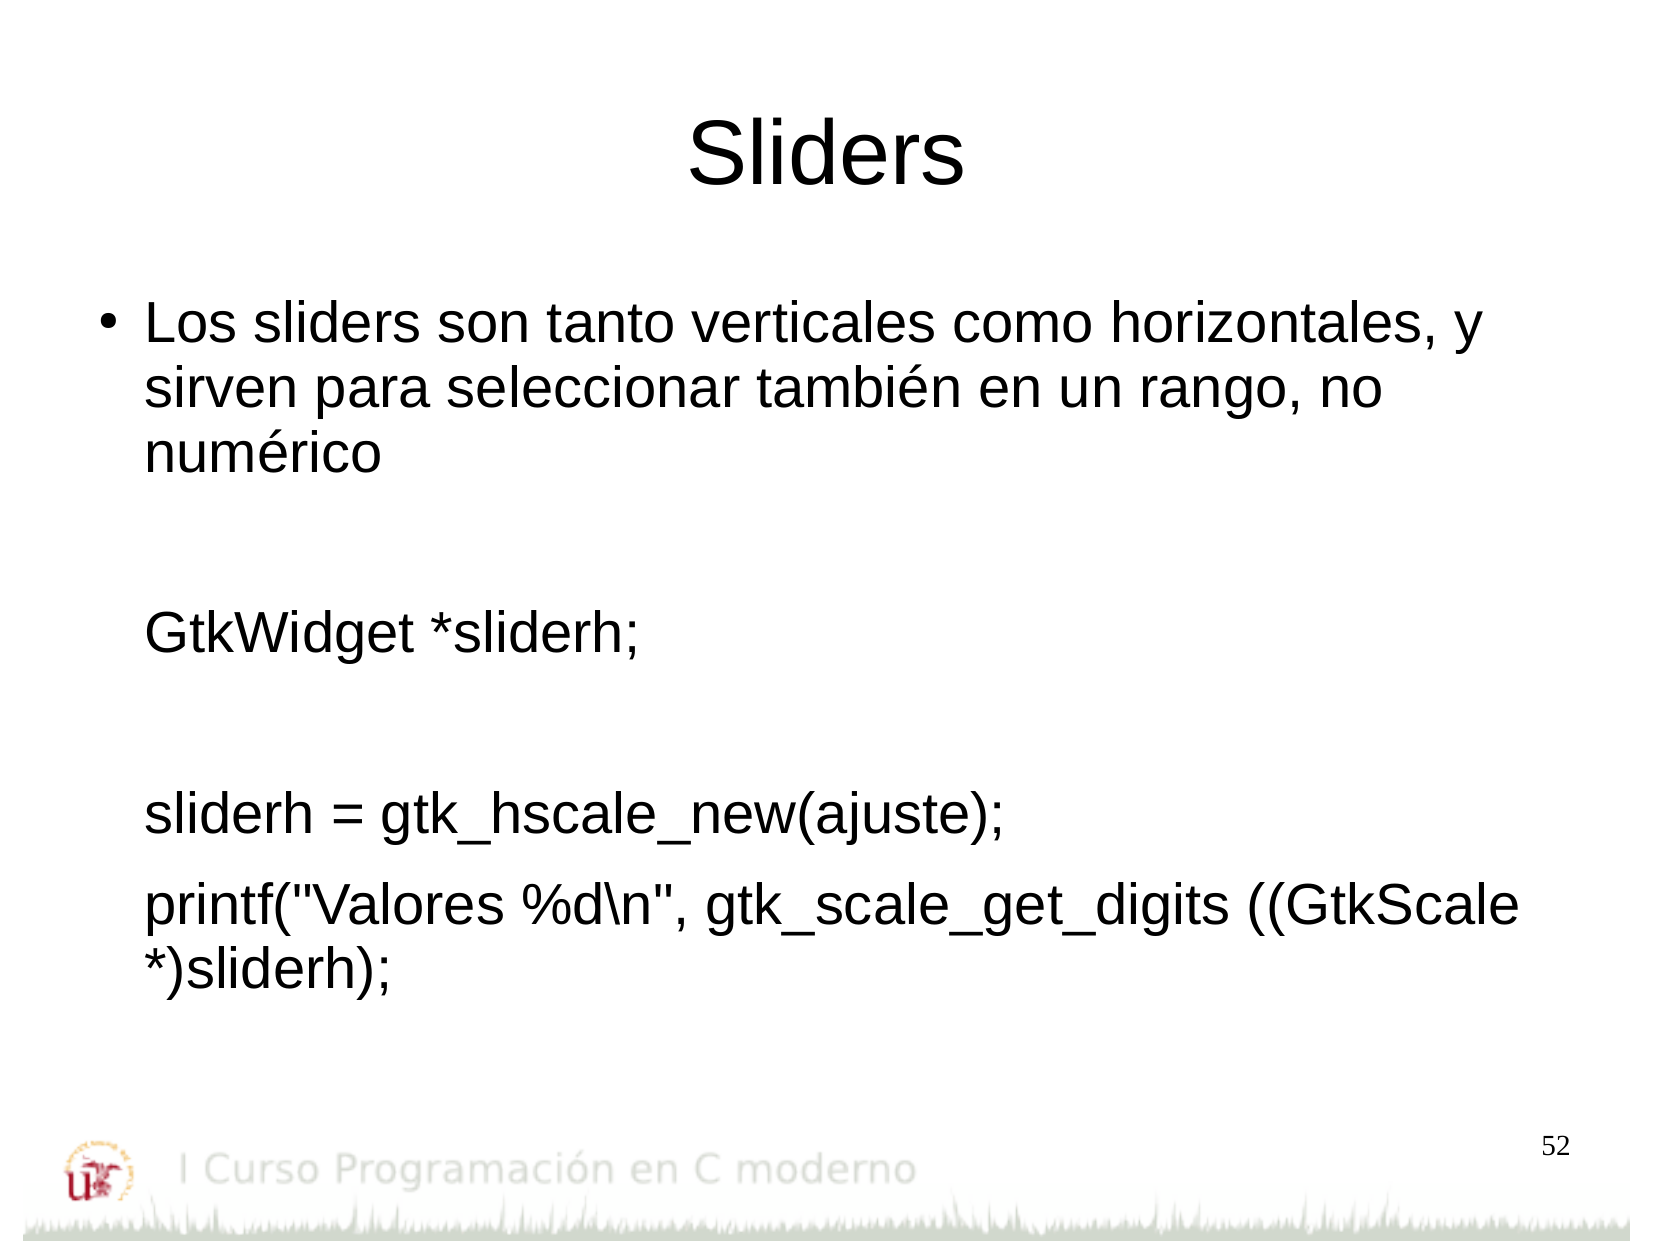

# Sliders
Los sliders son tanto verticales como horizontales, y sirven para seleccionar también en un rango, no numérico
GtkWidget *sliderh;
sliderh = gtk_hscale_new(ajuste);
printf("Valores %d\n", gtk_scale_get_digits ((GtkScale *)sliderh);
52